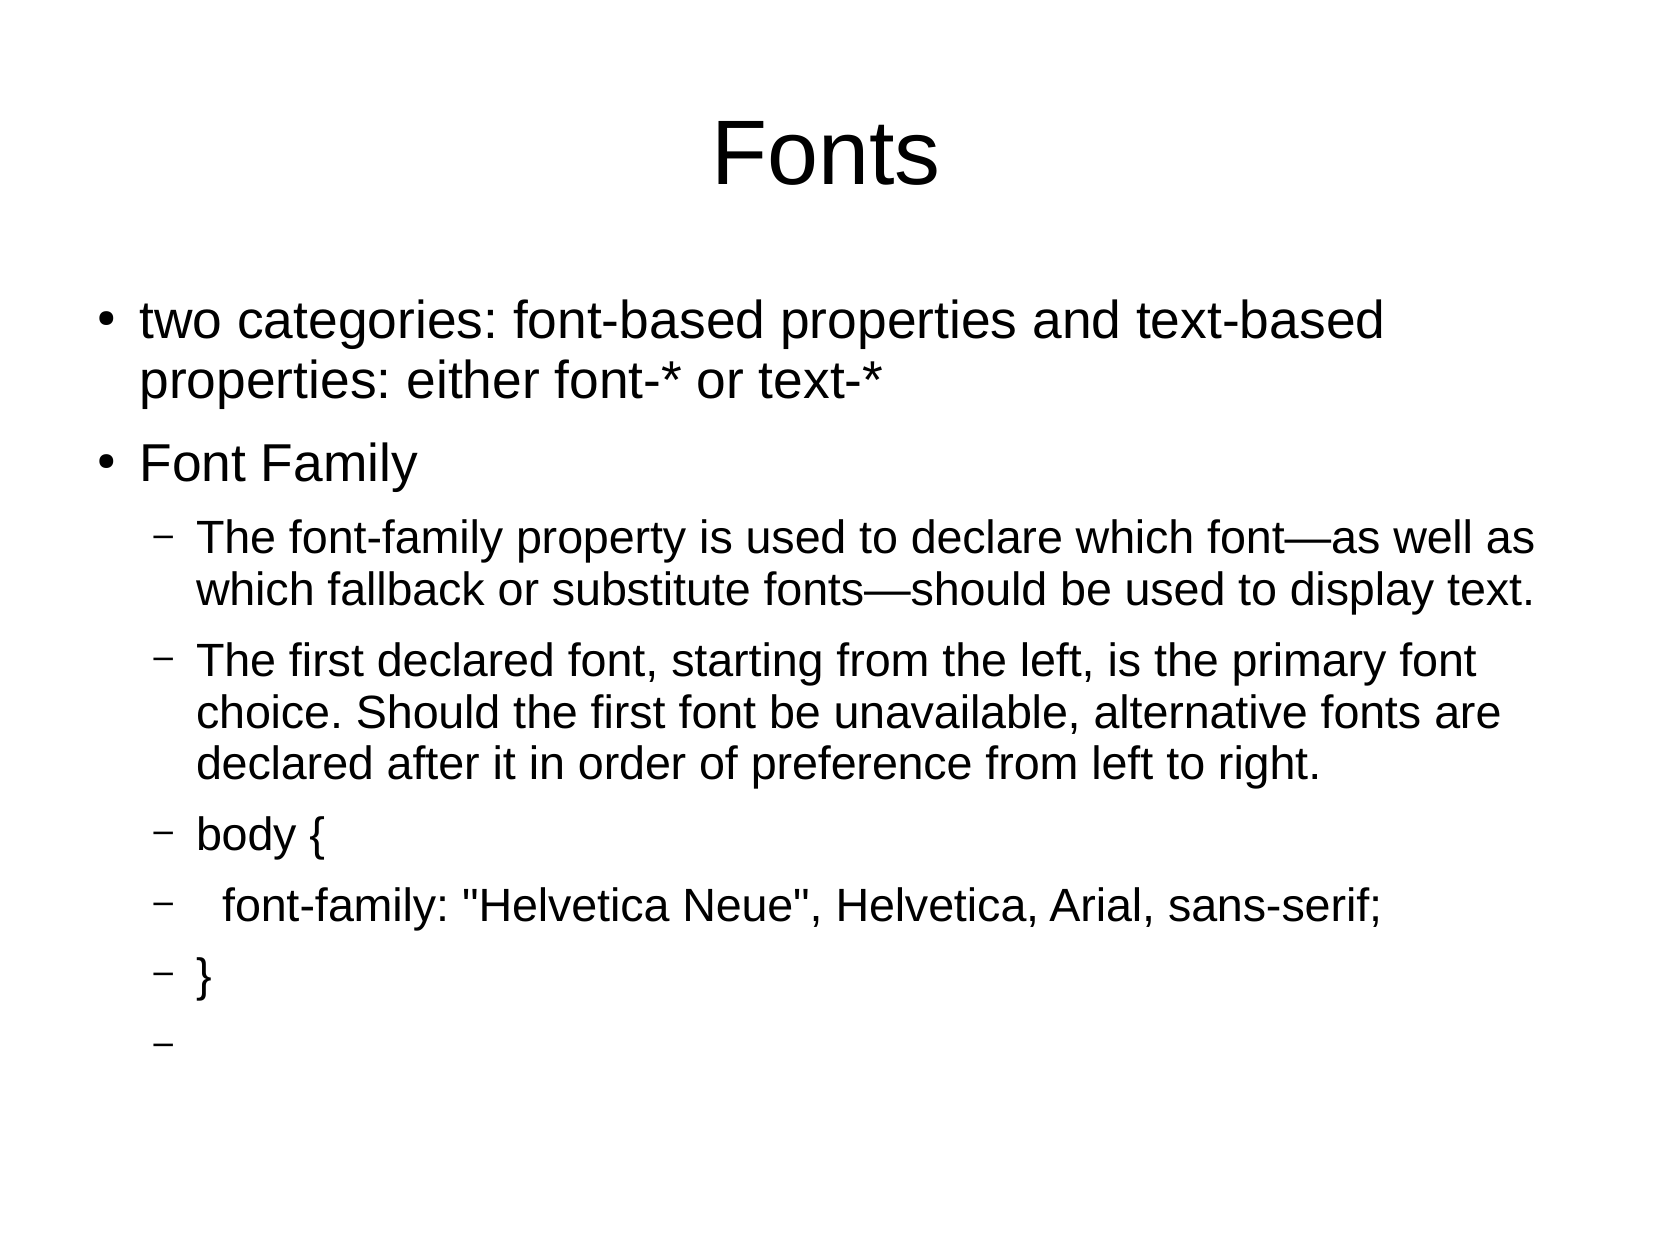

# Fonts
two categories: font-based properties and text-based properties: either font-* or text-*
Font Family
The font-family property is used to declare which font—as well as which fallback or substitute fonts—should be used to display text.
The first declared font, starting from the left, is the primary font choice. Should the first font be unavailable, alternative fonts are declared after it in order of preference from left to right.
body {
 font-family: "Helvetica Neue", Helvetica, Arial, sans-serif;
}